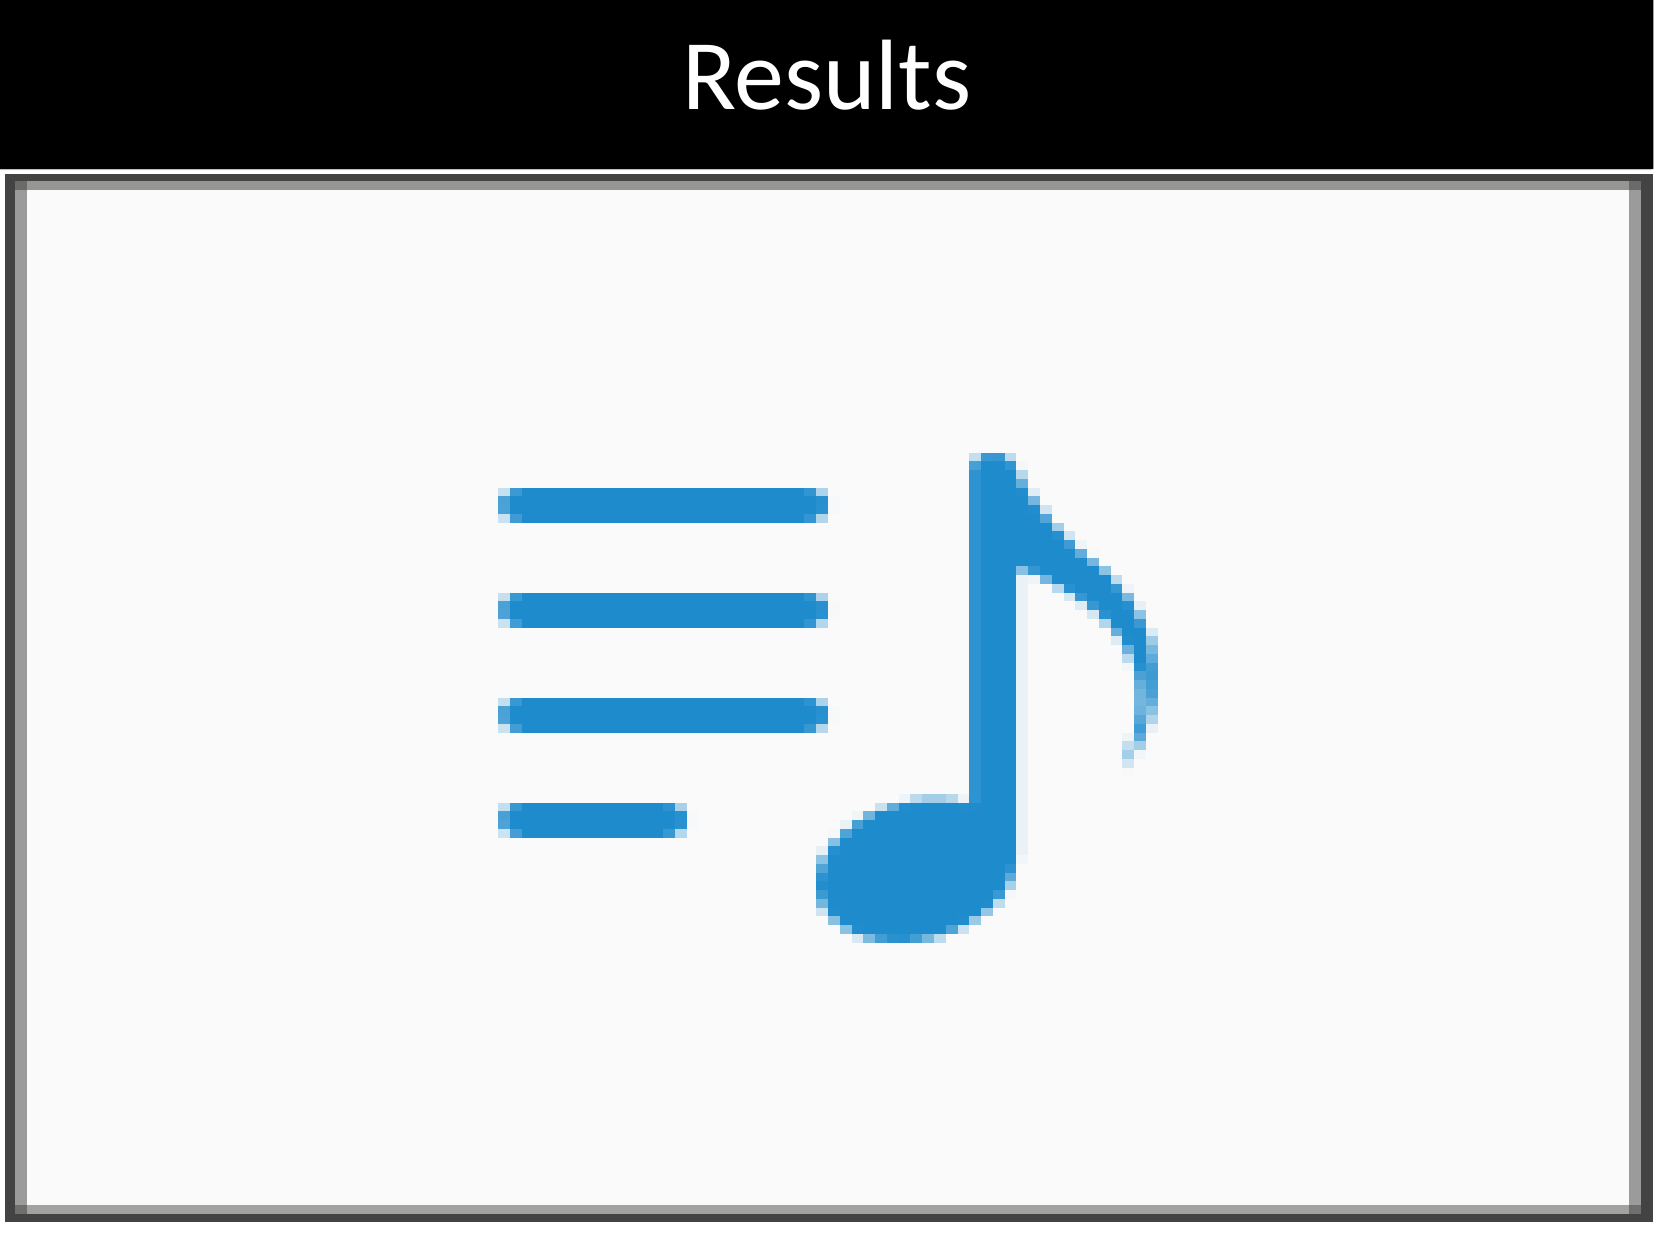

# Results
Video of optimized execution with an active opponent.